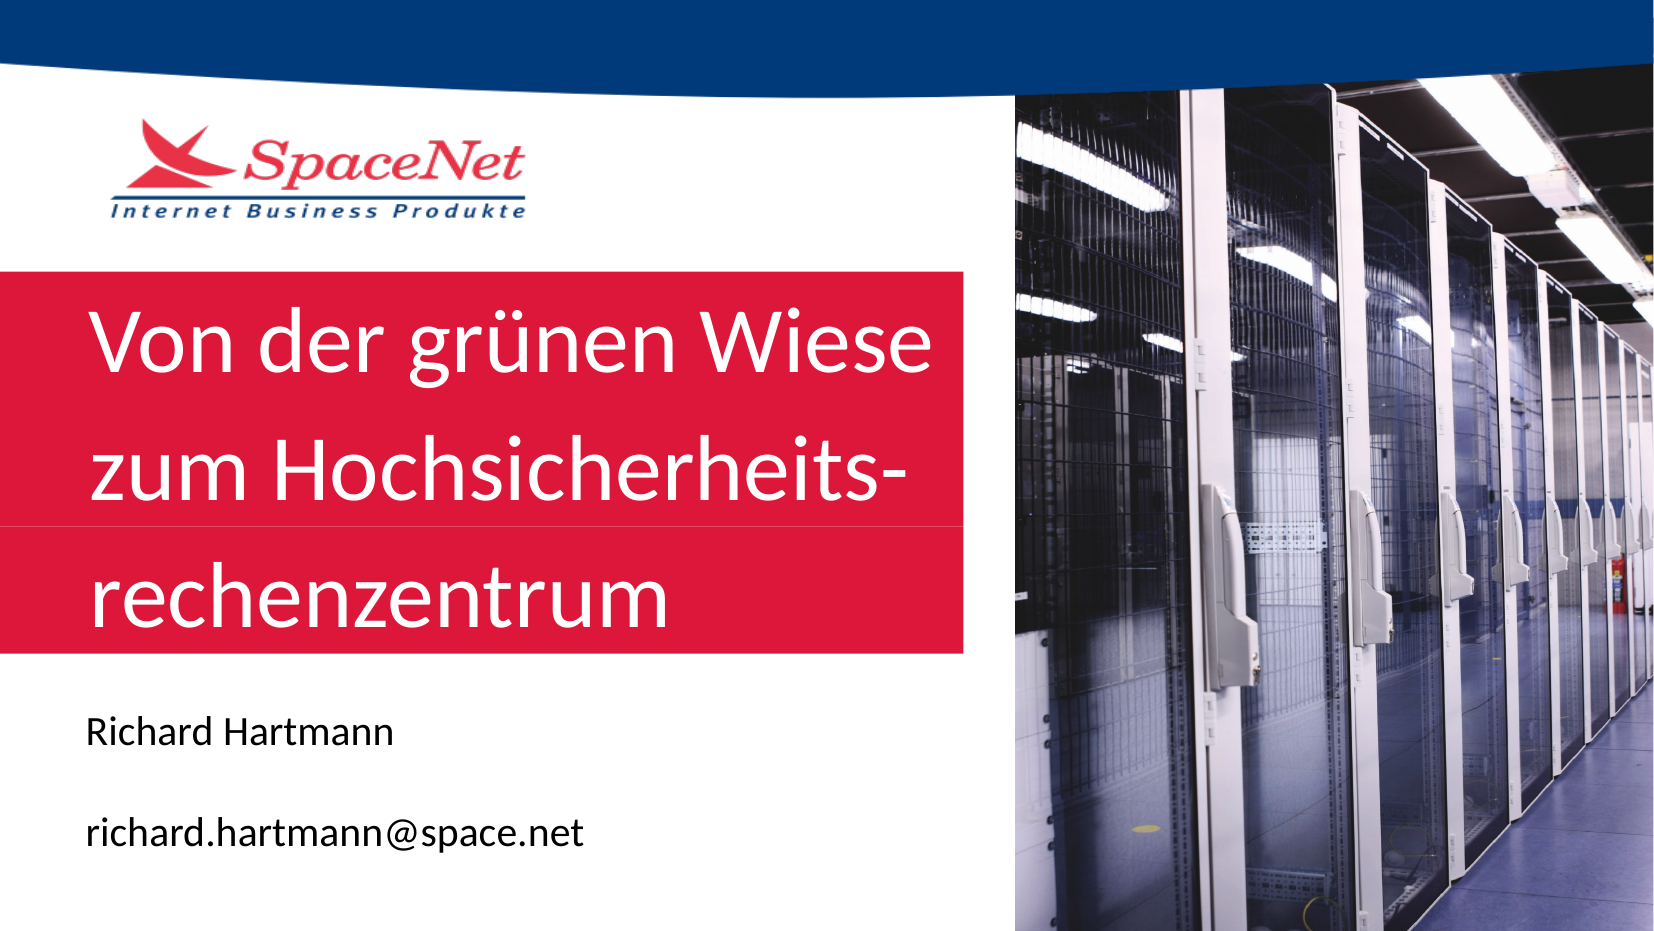

Von der grünen Wiese
zum Hochsicherheits-
rechenzentrum
Richard Hartmann
richard.hartmann@space.net